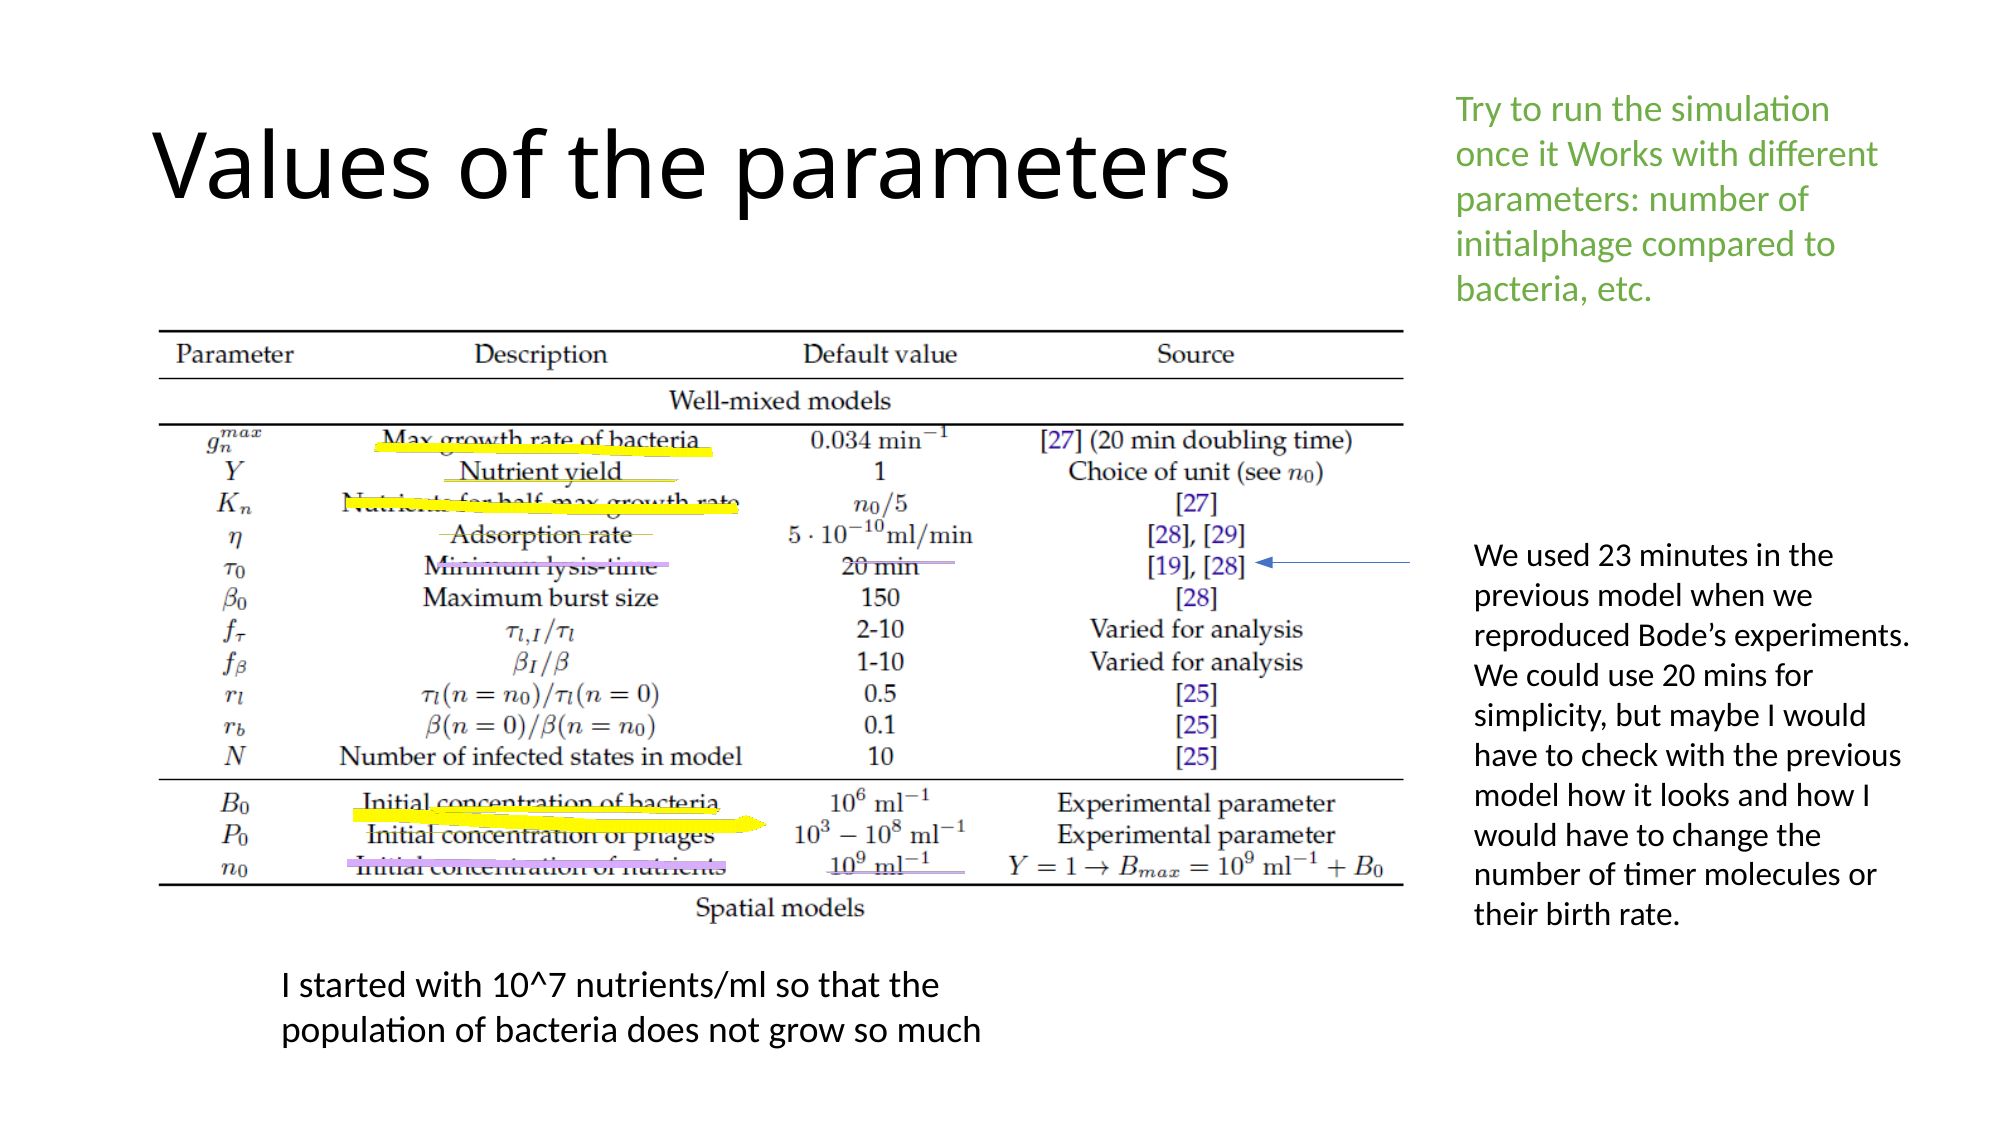

# Values of the parameters
Try to run the simulation once it Works with different parameters: number of initialphage compared to bacteria, etc.
We used 23 minutes in the previous model when we reproduced Bode’s experiments. We could use 20 mins for simplicity, but maybe I would have to check with the previous model how it looks and how I would have to change the number of timer molecules or their birth rate.
I started with 10^7 nutrients/ml so that the population of bacteria does not grow so much